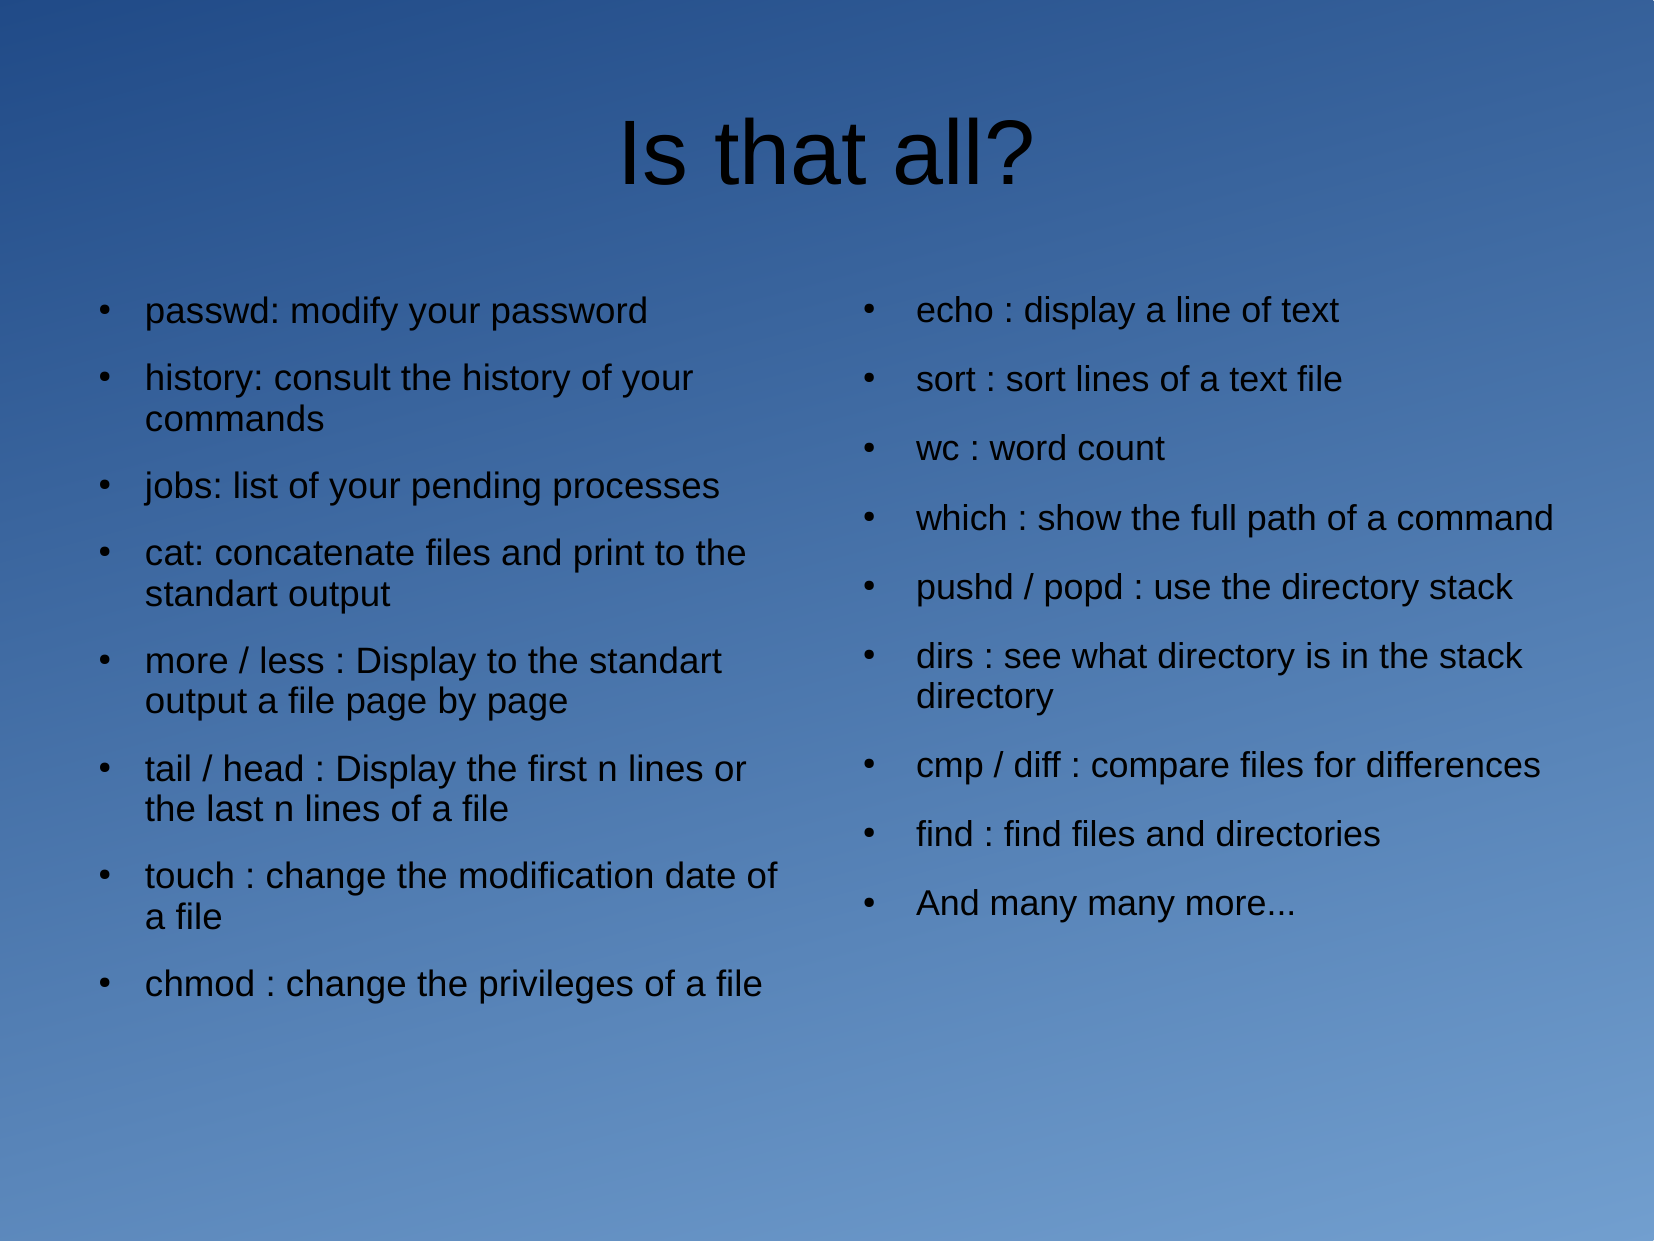

# Is that all?
passwd: modify your password
history: consult the history of your commands
jobs: list of your pending processes
cat: concatenate files and print to the standart output
more / less : Display to the standart output a file page by page
tail / head : Display the first n lines or the last n lines of a file
touch : change the modification date of a file
chmod : change the privileges of a file
echo : display a line of text
sort : sort lines of a text file
wc : word count
which : show the full path of a command
pushd / popd : use the directory stack
dirs : see what directory is in the stack directory
cmp / diff : compare files for differences
find : find files and directories
And many many more...